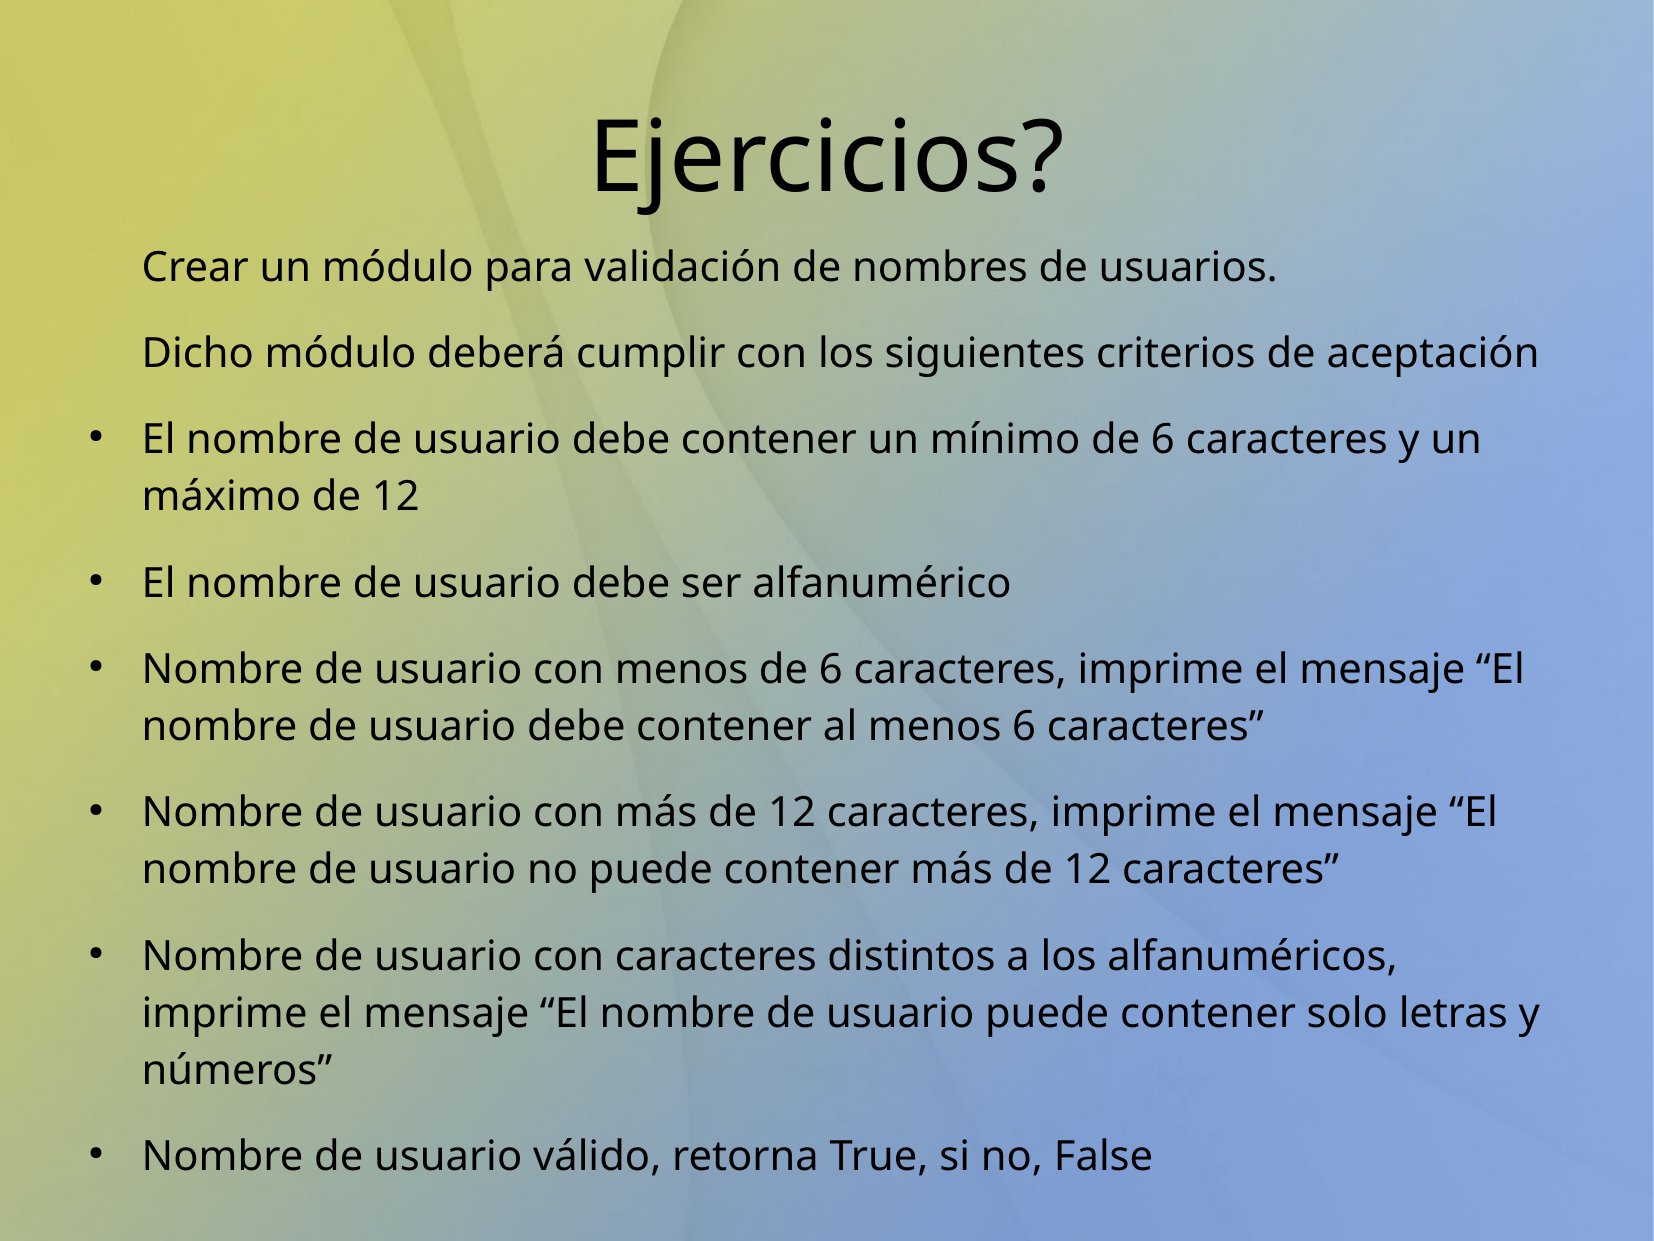

# Ejercicios?
Crear un módulo para validación de nombres de usuarios.
Dicho módulo deberá cumplir con los siguientes criterios de aceptación
El nombre de usuario debe contener un mínimo de 6 caracteres y un máximo de 12
El nombre de usuario debe ser alfanumérico
Nombre de usuario con menos de 6 caracteres, imprime el mensaje “El nombre de usuario debe contener al menos 6 caracteres”
Nombre de usuario con más de 12 caracteres, imprime el mensaje “El nombre de usuario no puede contener más de 12 caracteres”
Nombre de usuario con caracteres distintos a los alfanuméricos, imprime el mensaje “El nombre de usuario puede contener solo letras y números”
Nombre de usuario válido, retorna True, si no, False